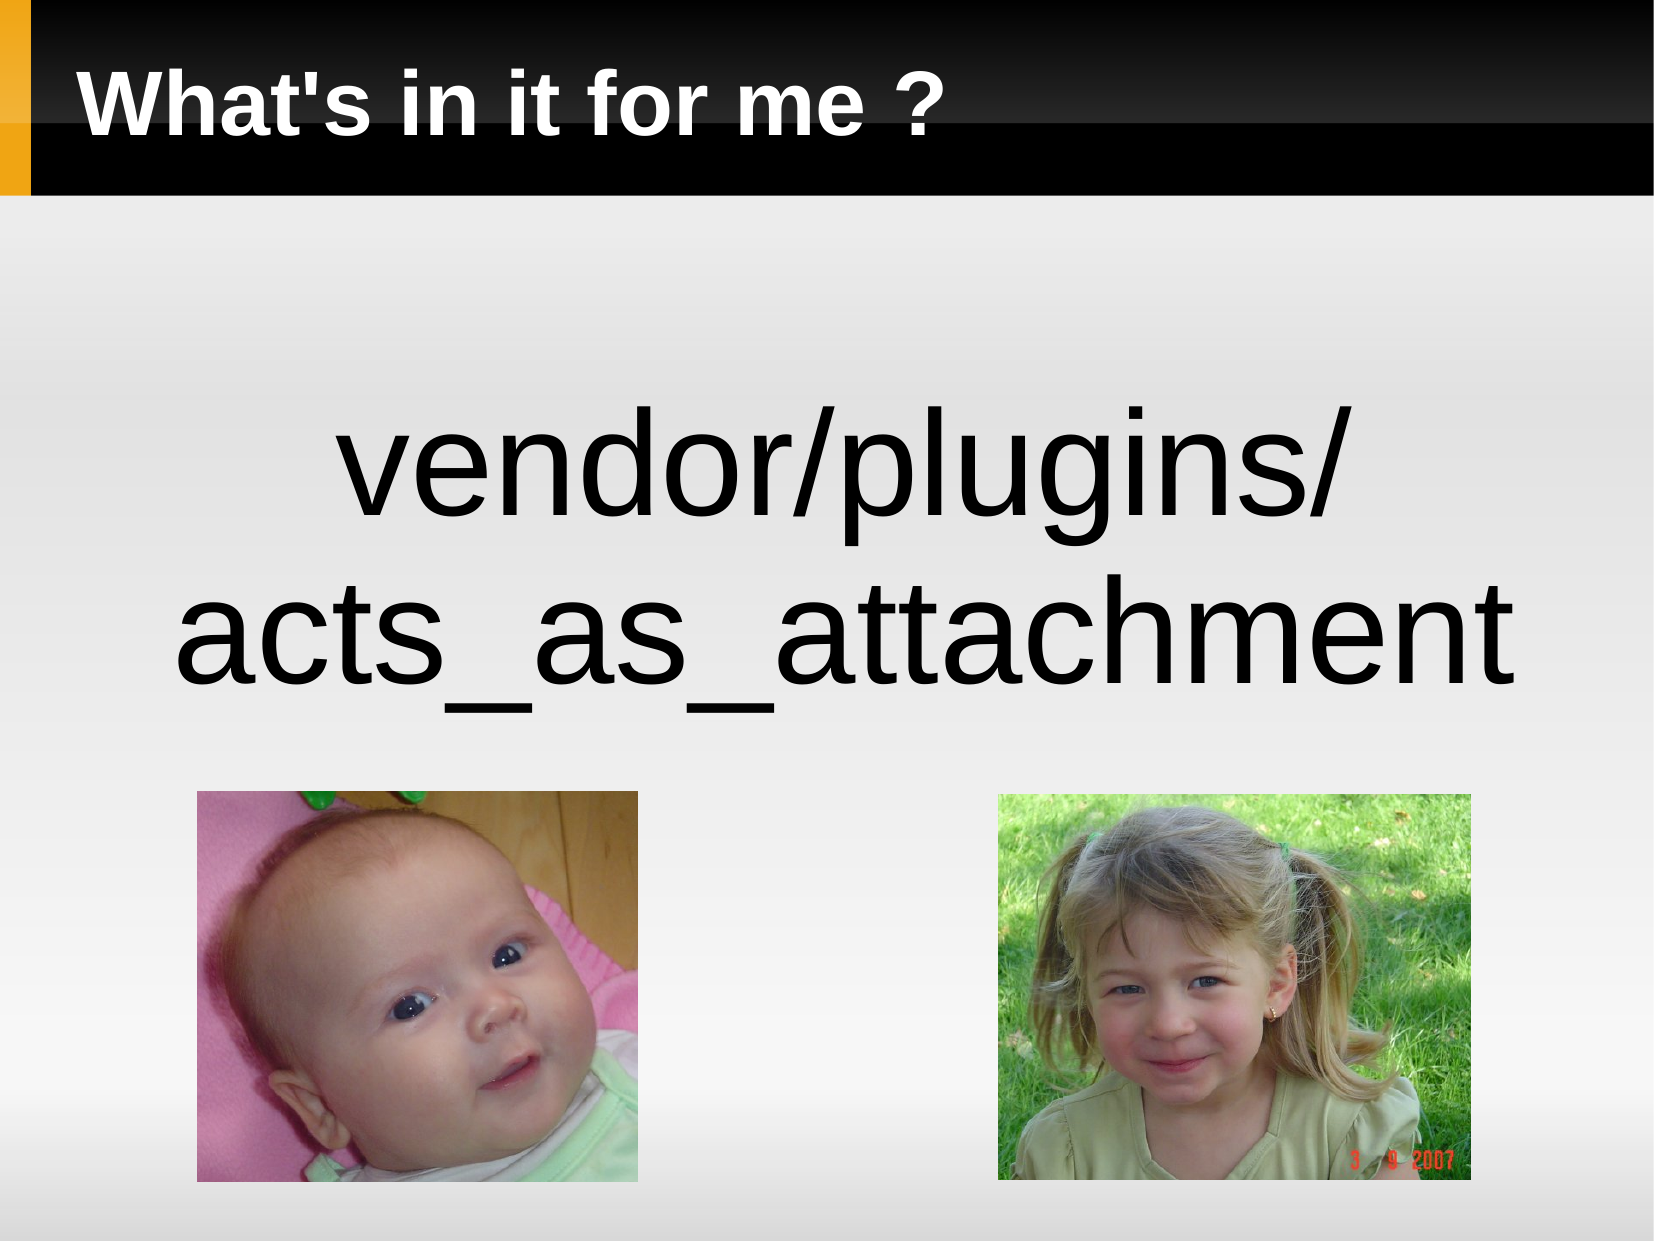

# What's in it for me ?
vendor/plugins/
acts_as_attachment